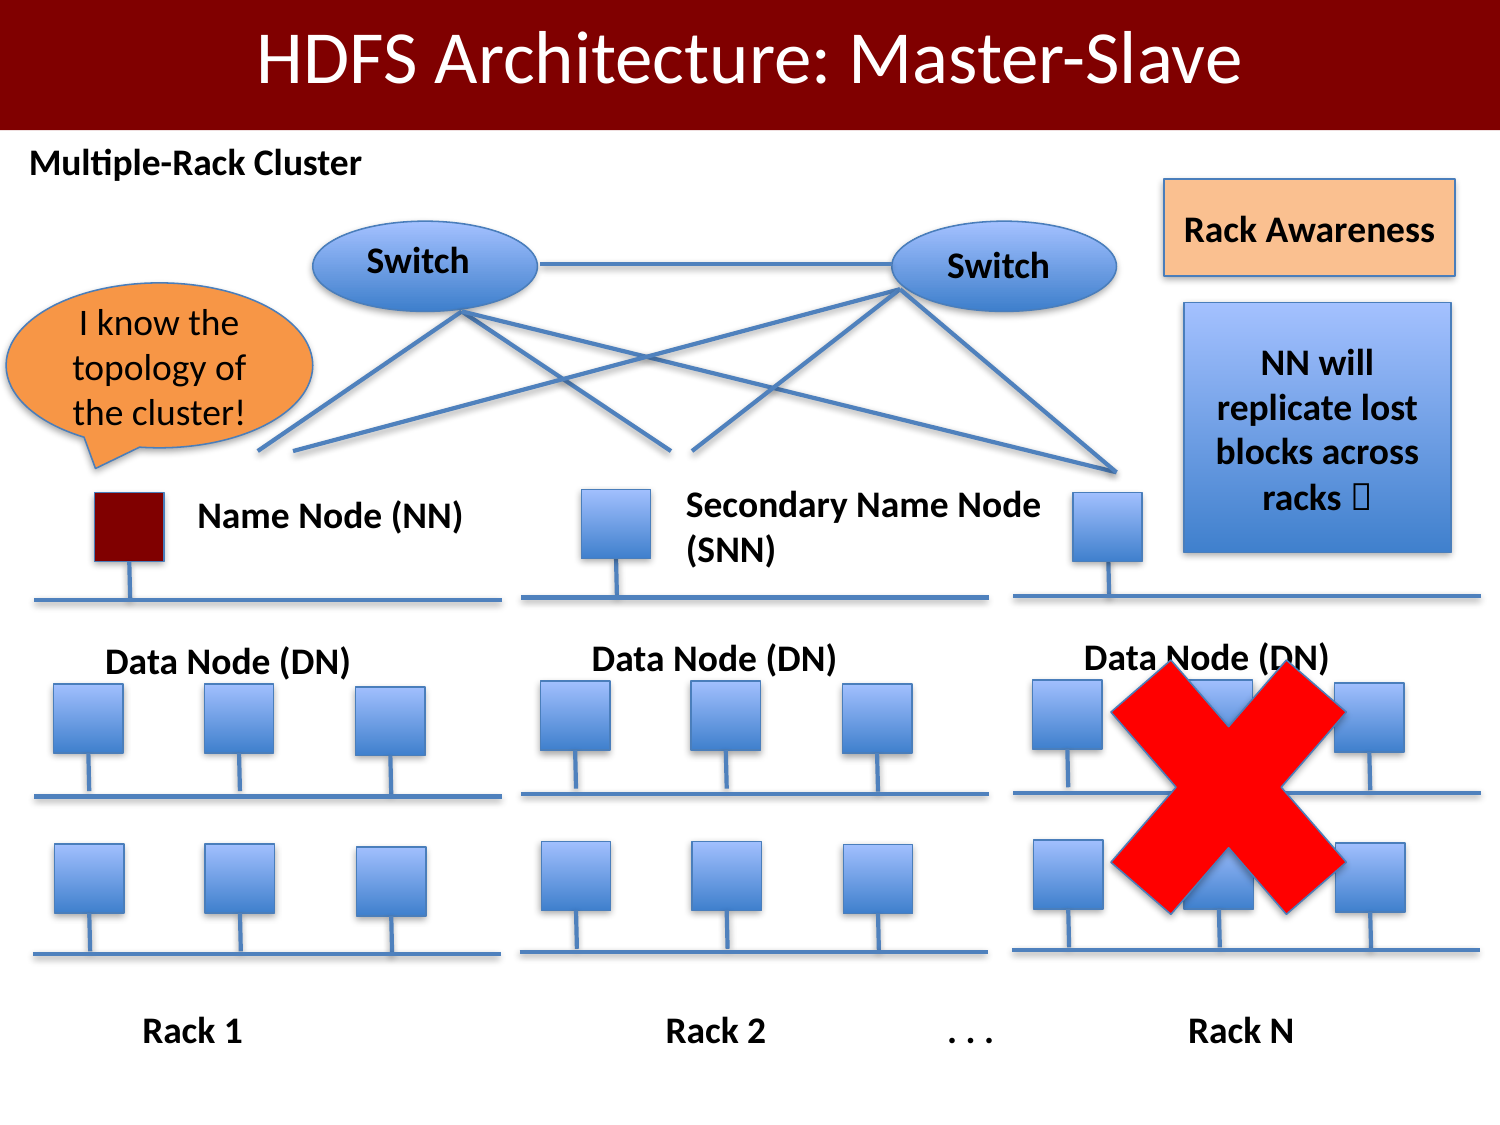

HDFS Architecture: Master-Slave
#
Multiple-Rack Cluster
Rack Awareness
Switch
Switch
I know the topology of the cluster!
NN will replicate lost blocks across racks 
Secondary Name Node (SNN)
Name Node (NN)
Data Node (DN)
Data Node (DN)
Data Node (DN)
Rack 1
Rack 2
. . .
Rack N